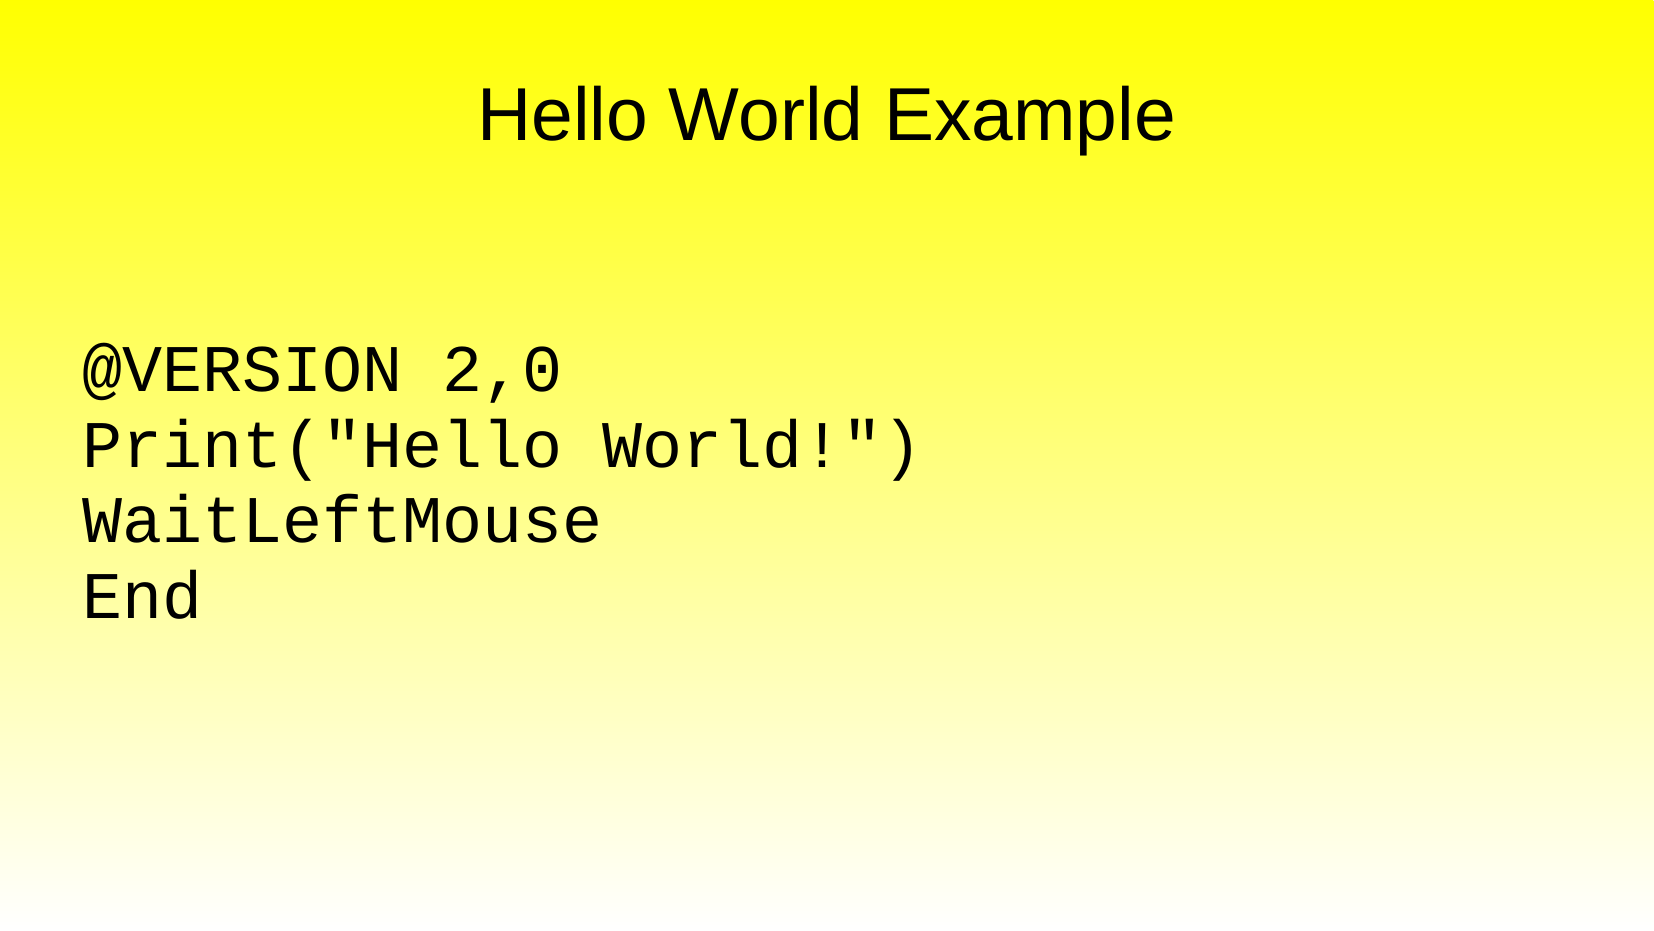

# Hello World Example
@VERSION 2,0
Print("Hello World!")
WaitLeftMouse
End